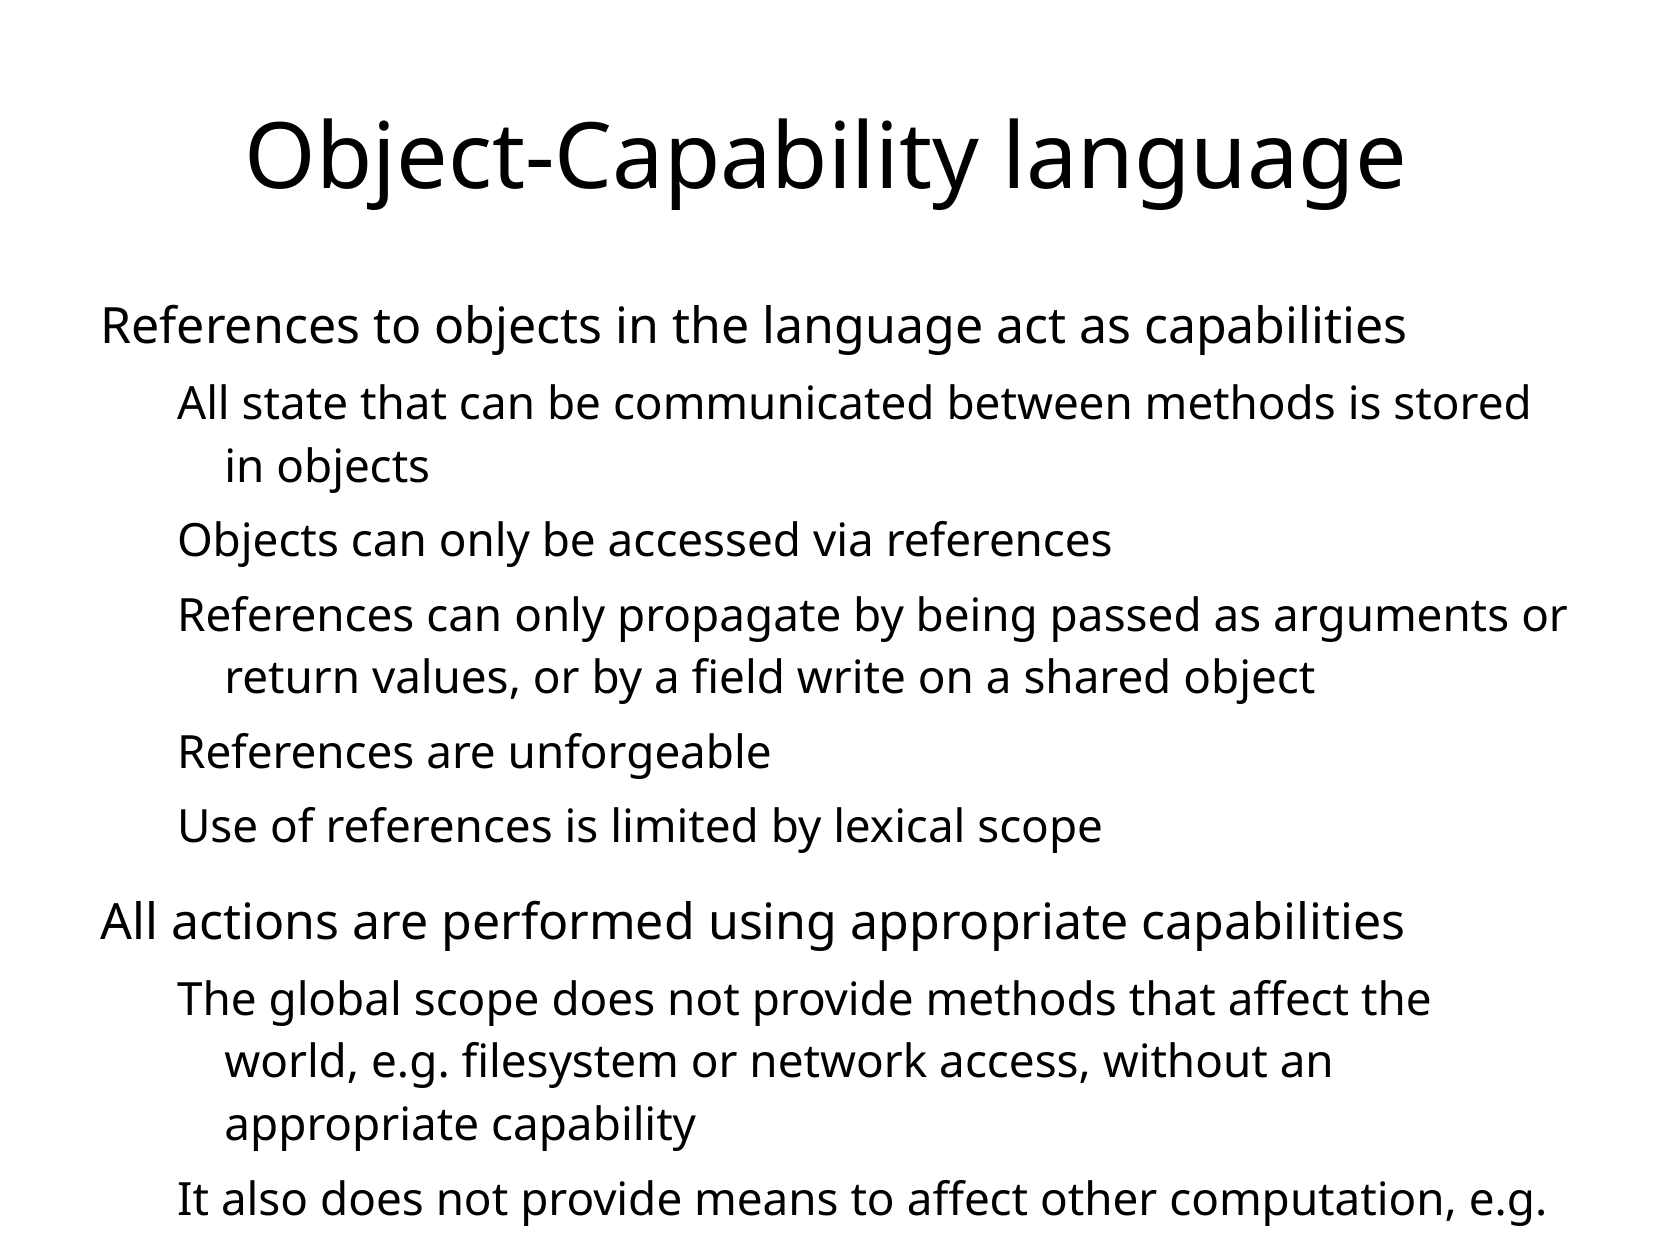

# Object-Capability language
References to objects in the language act as capabilities
All state that can be communicated between methods is stored in objects
Objects can only be accessed via references
References can only propagate by being passed as arguments or return values, or by a field write on a shared object
References are unforgeable
Use of references is limited by lexical scope
All actions are performed using appropriate capabilities
The global scope does not provide methods that affect the world, e.g. filesystem or network access, without an appropriate capability
It also does not provide means to affect other computation, e.g. mutable global variables or data structures